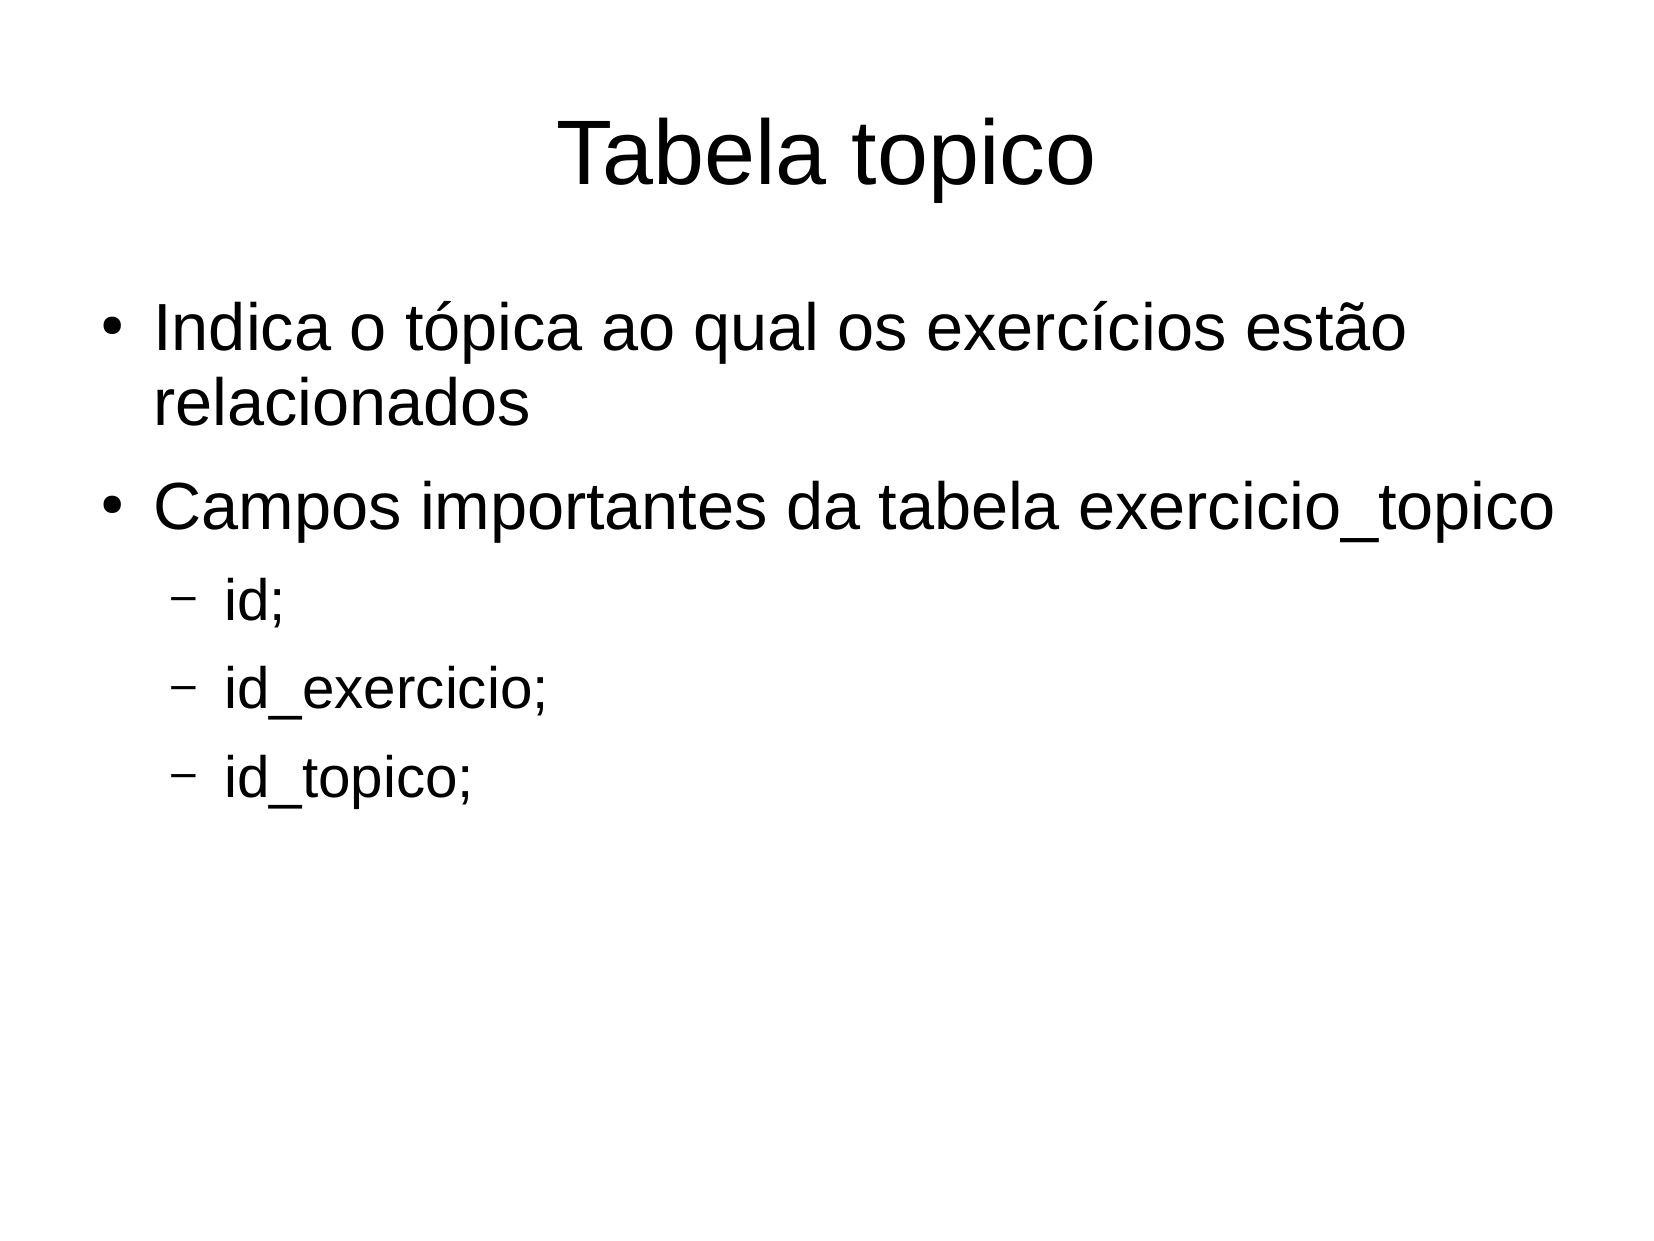

# Tabela topico
Indica o tópica ao qual os exercícios estão relacionados
Campos importantes da tabela exercicio_topico
id;
id_exercicio;
id_topico;